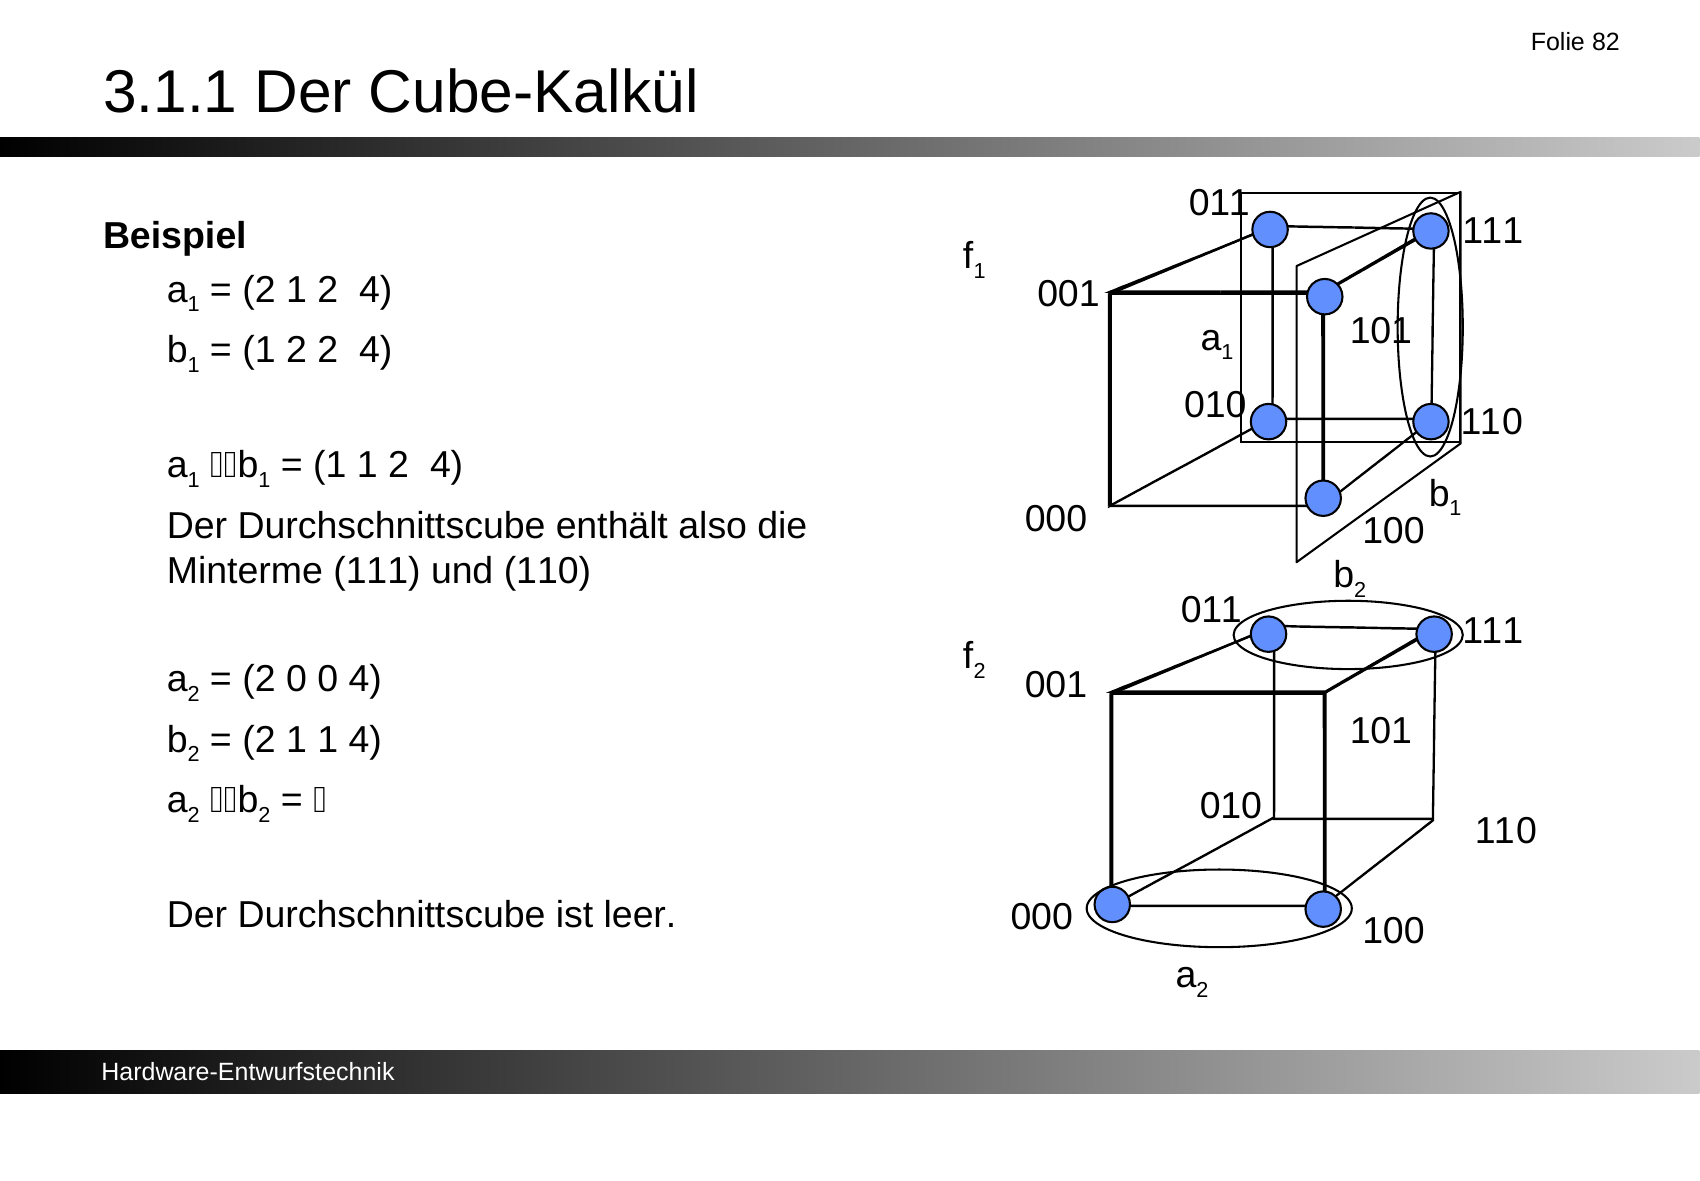

# 3.1.1 Der Cube-Kalkül
011
111
Beispiel
a1 = (2 1 2 4)
b1 = (1 2 2 4)
a1 b1 = (1 1 2 4)
Der Durchschnittscube enthält also die Minterme (111) und (110)
a2 = (2 0 0 4)
b2 = (2 1 1 4)
a2 b2 = 
Der Durchschnittscube ist leer.
f1
001
101
a1
010
110
b1
000
100
b2
011
111
f2
001
101
010
110
000
100
a2